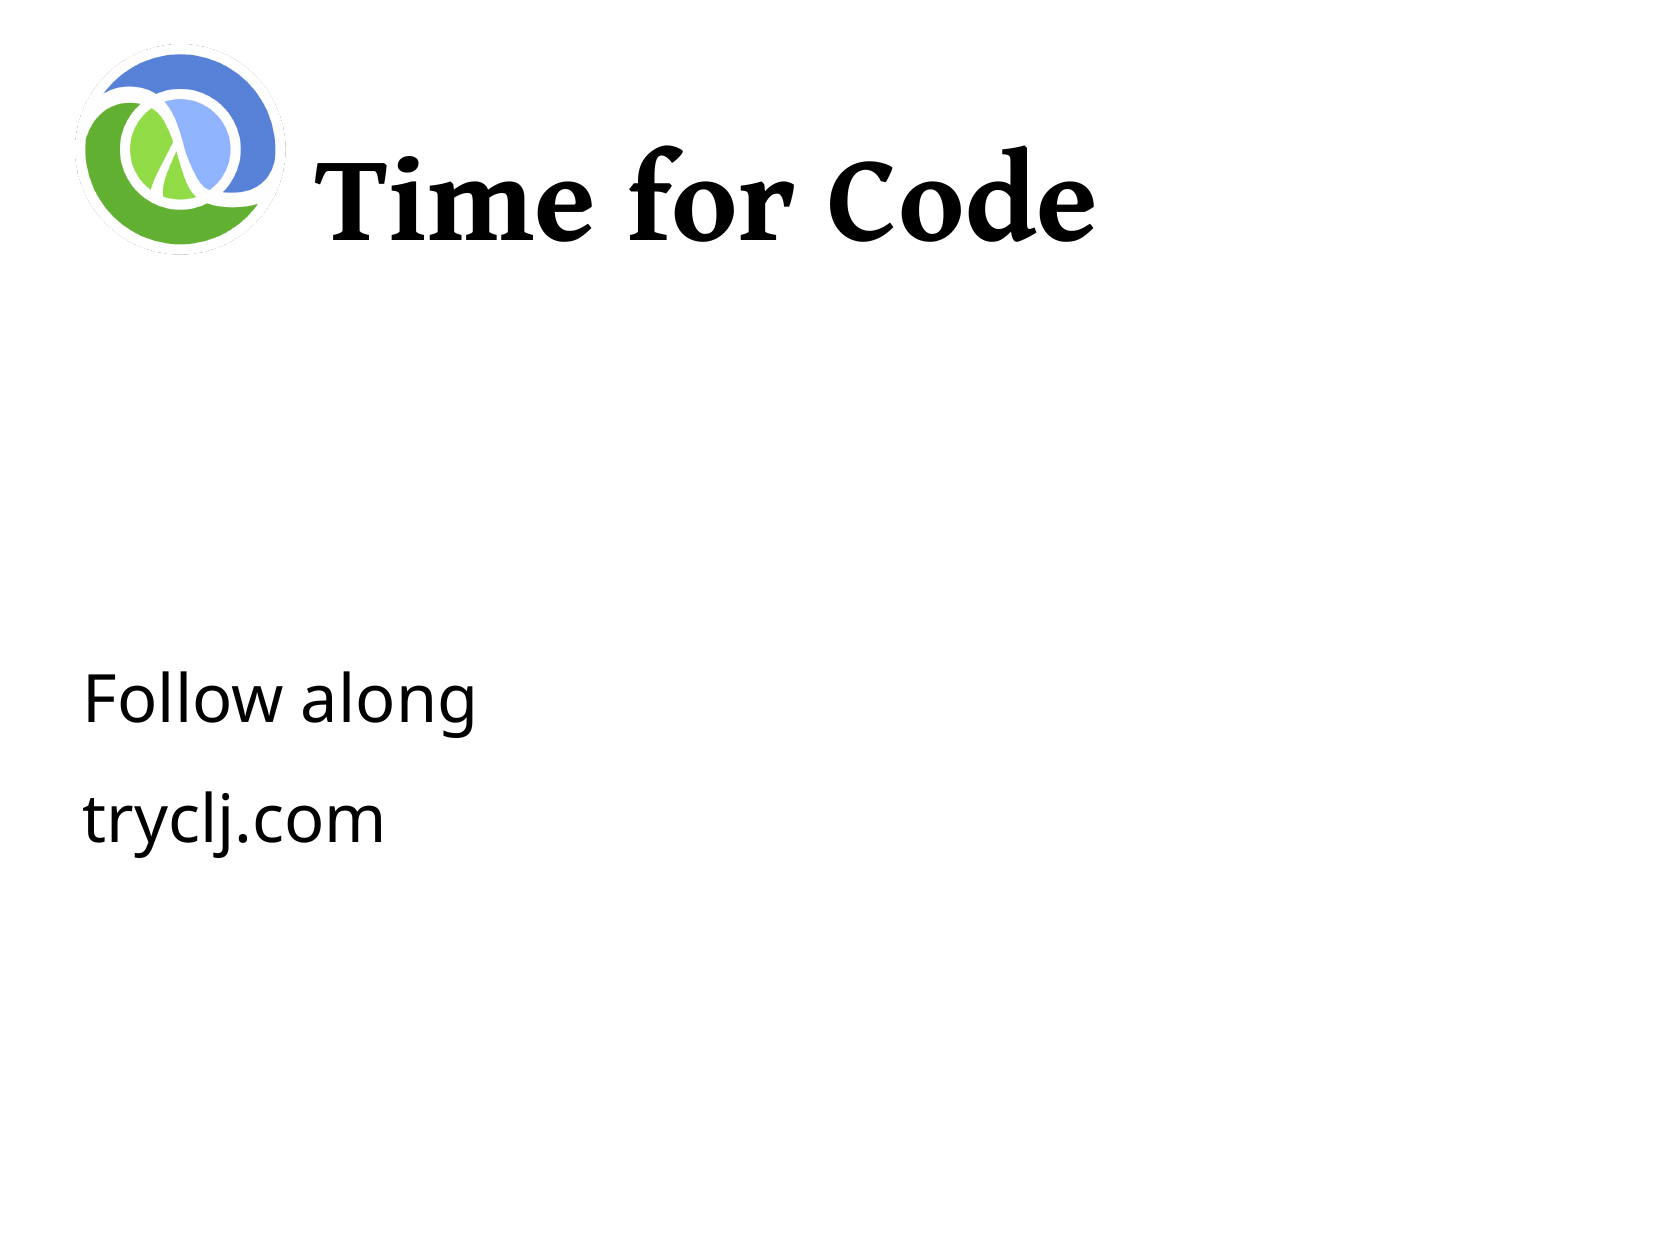

# Time for Code
Follow along
tryclj.com